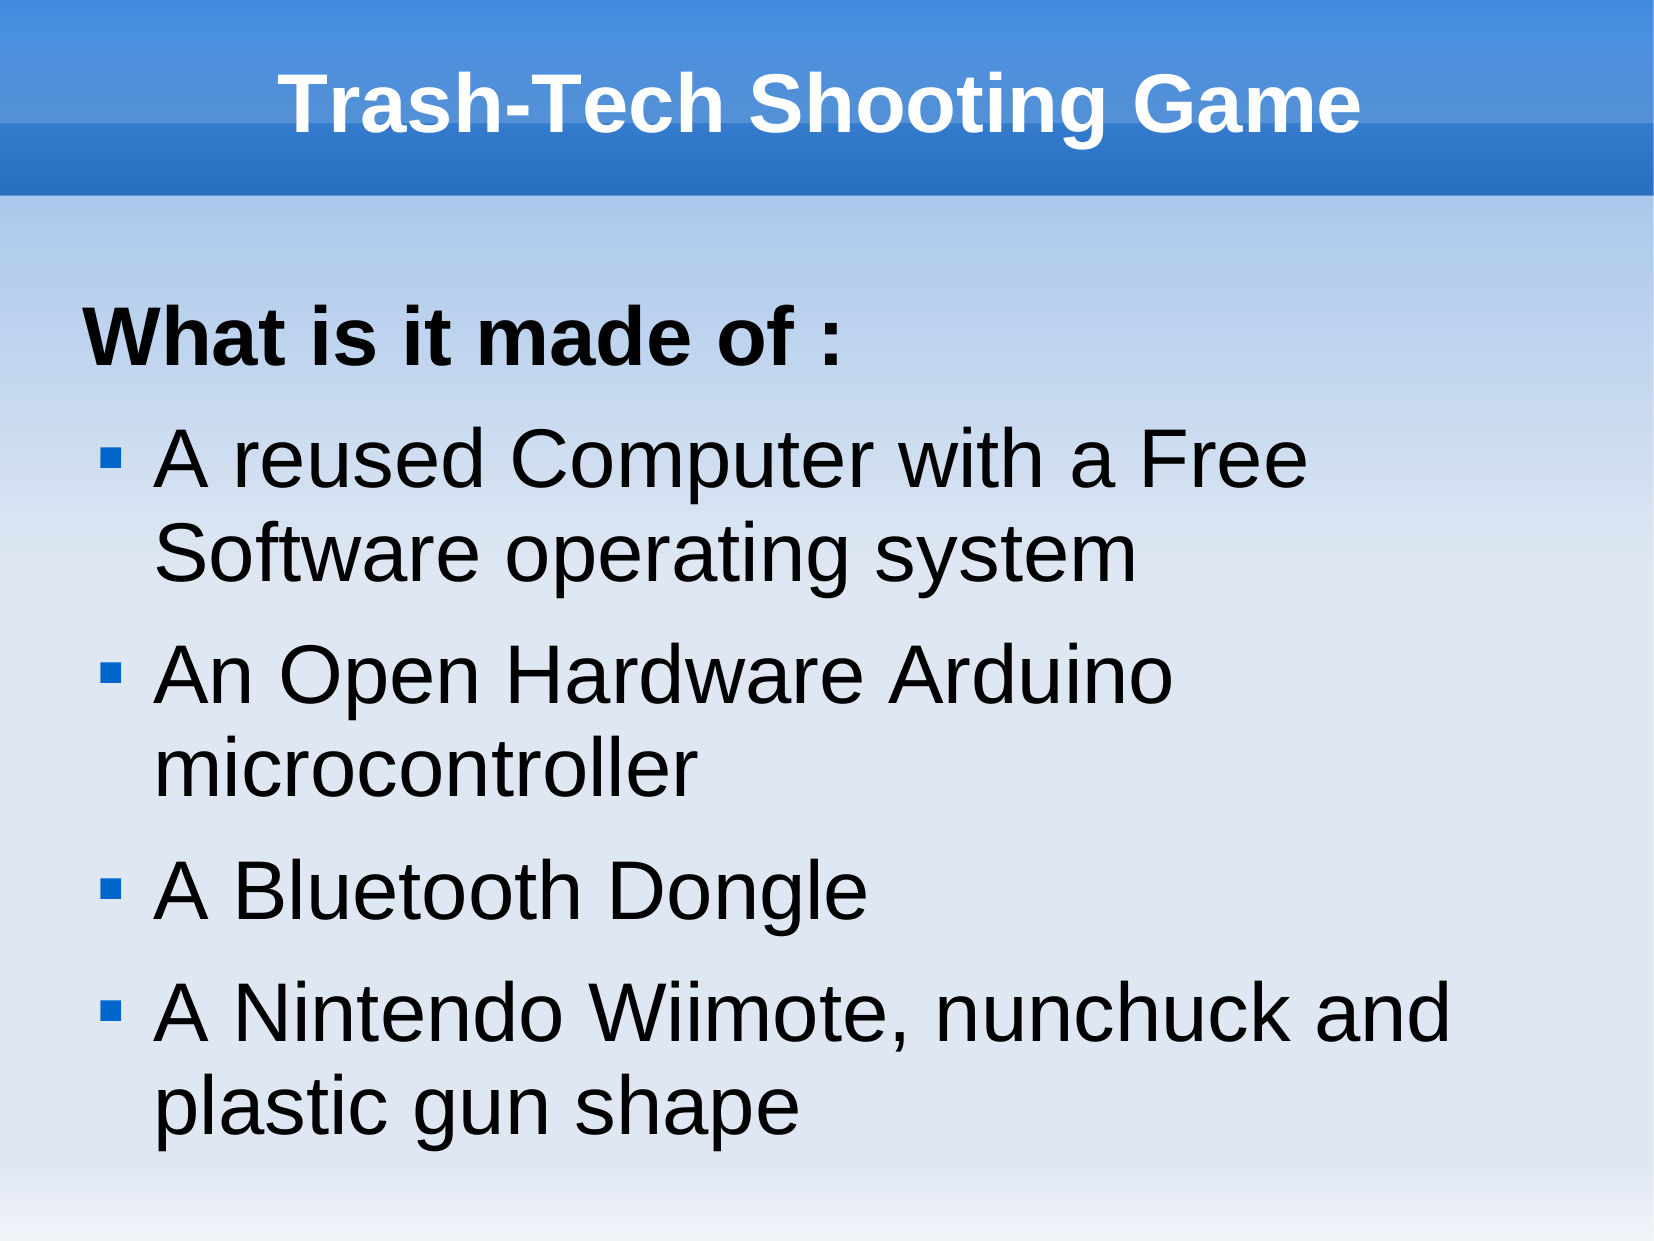

# Trash-Tech Shooting Game
What is it made of :
A reused Computer with a Free Software operating system
An Open Hardware Arduino microcontroller
A Bluetooth Dongle
A Nintendo Wiimote, nunchuck and plastic gun shape